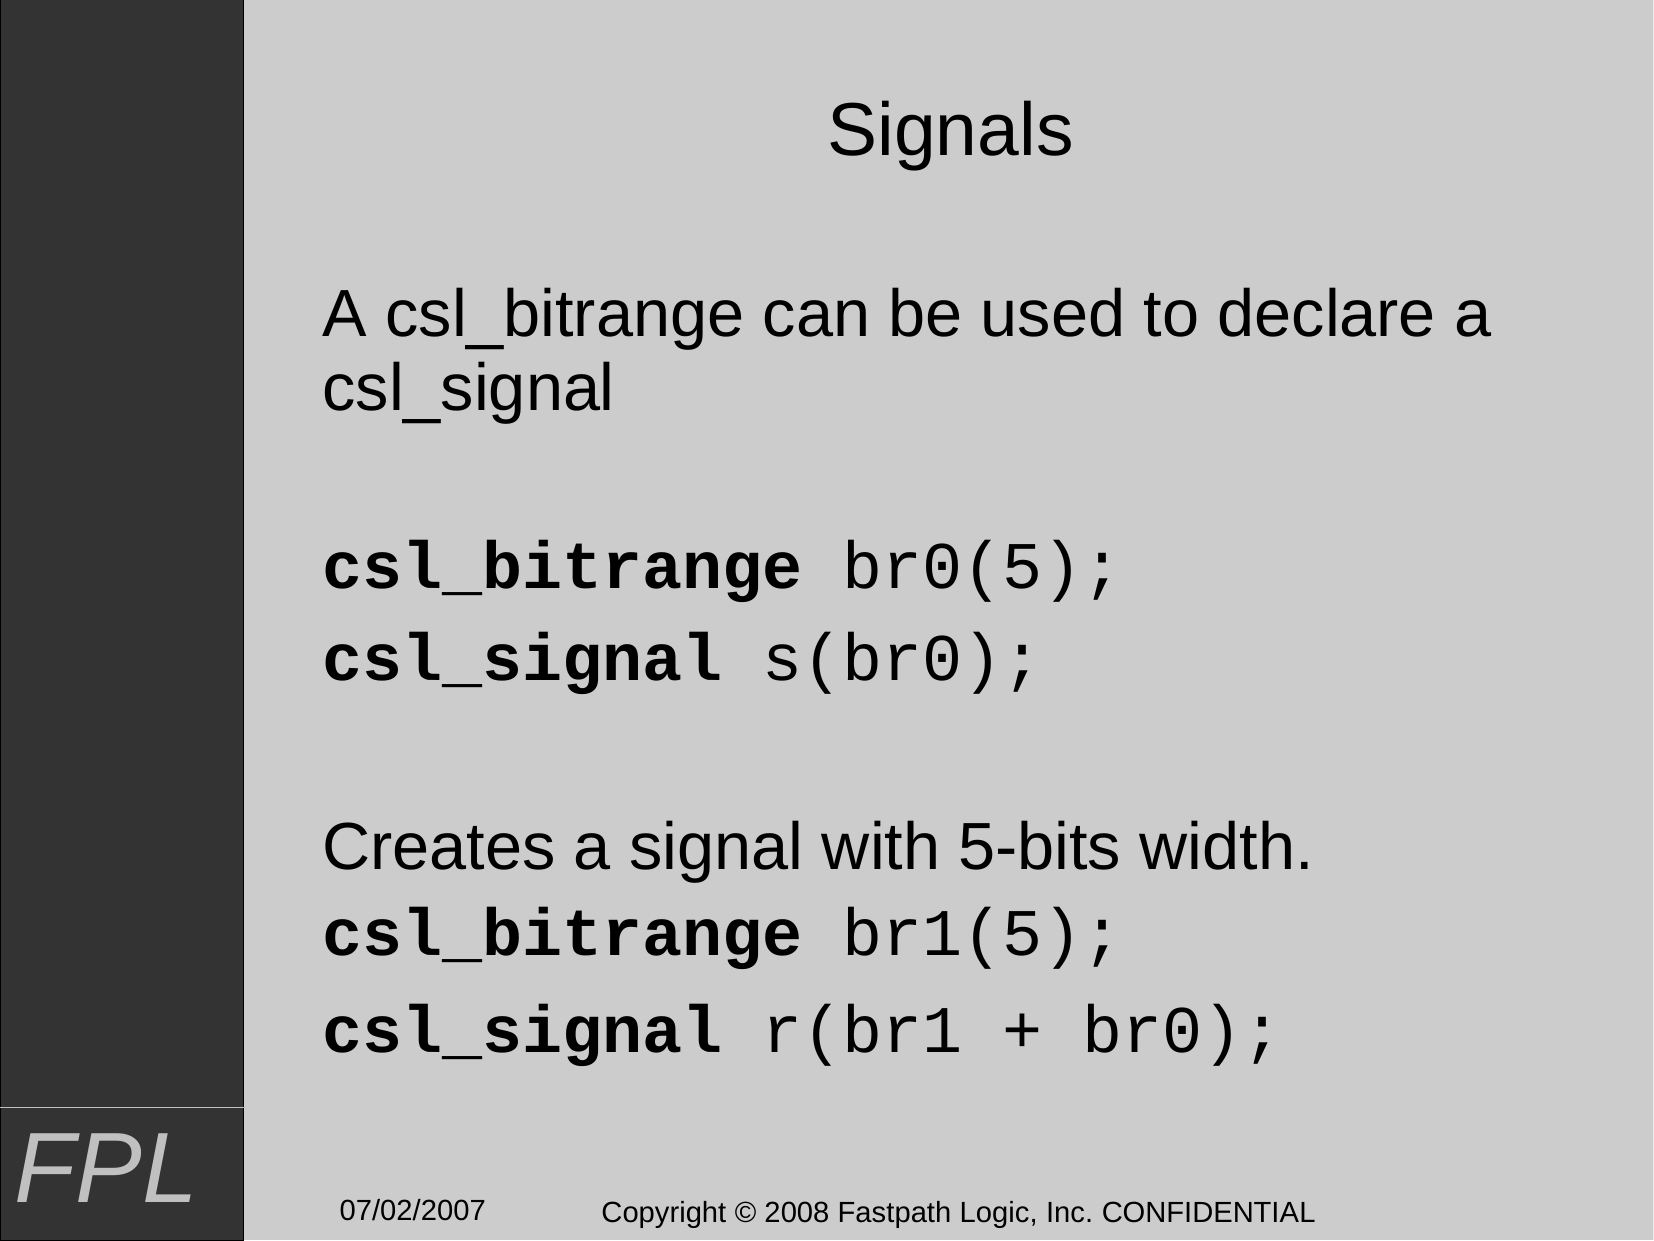

# Signals
A csl_bitrange can be used to declare a csl_signal
csl_bitrange br0(5);
csl_signal s(br0);
Creates a signal with 5-bits width.
csl_bitrange br1(5);
csl_signal r(br1 + br0);
07/02/2007
© 2007 FASTPATH LOGIC INC.